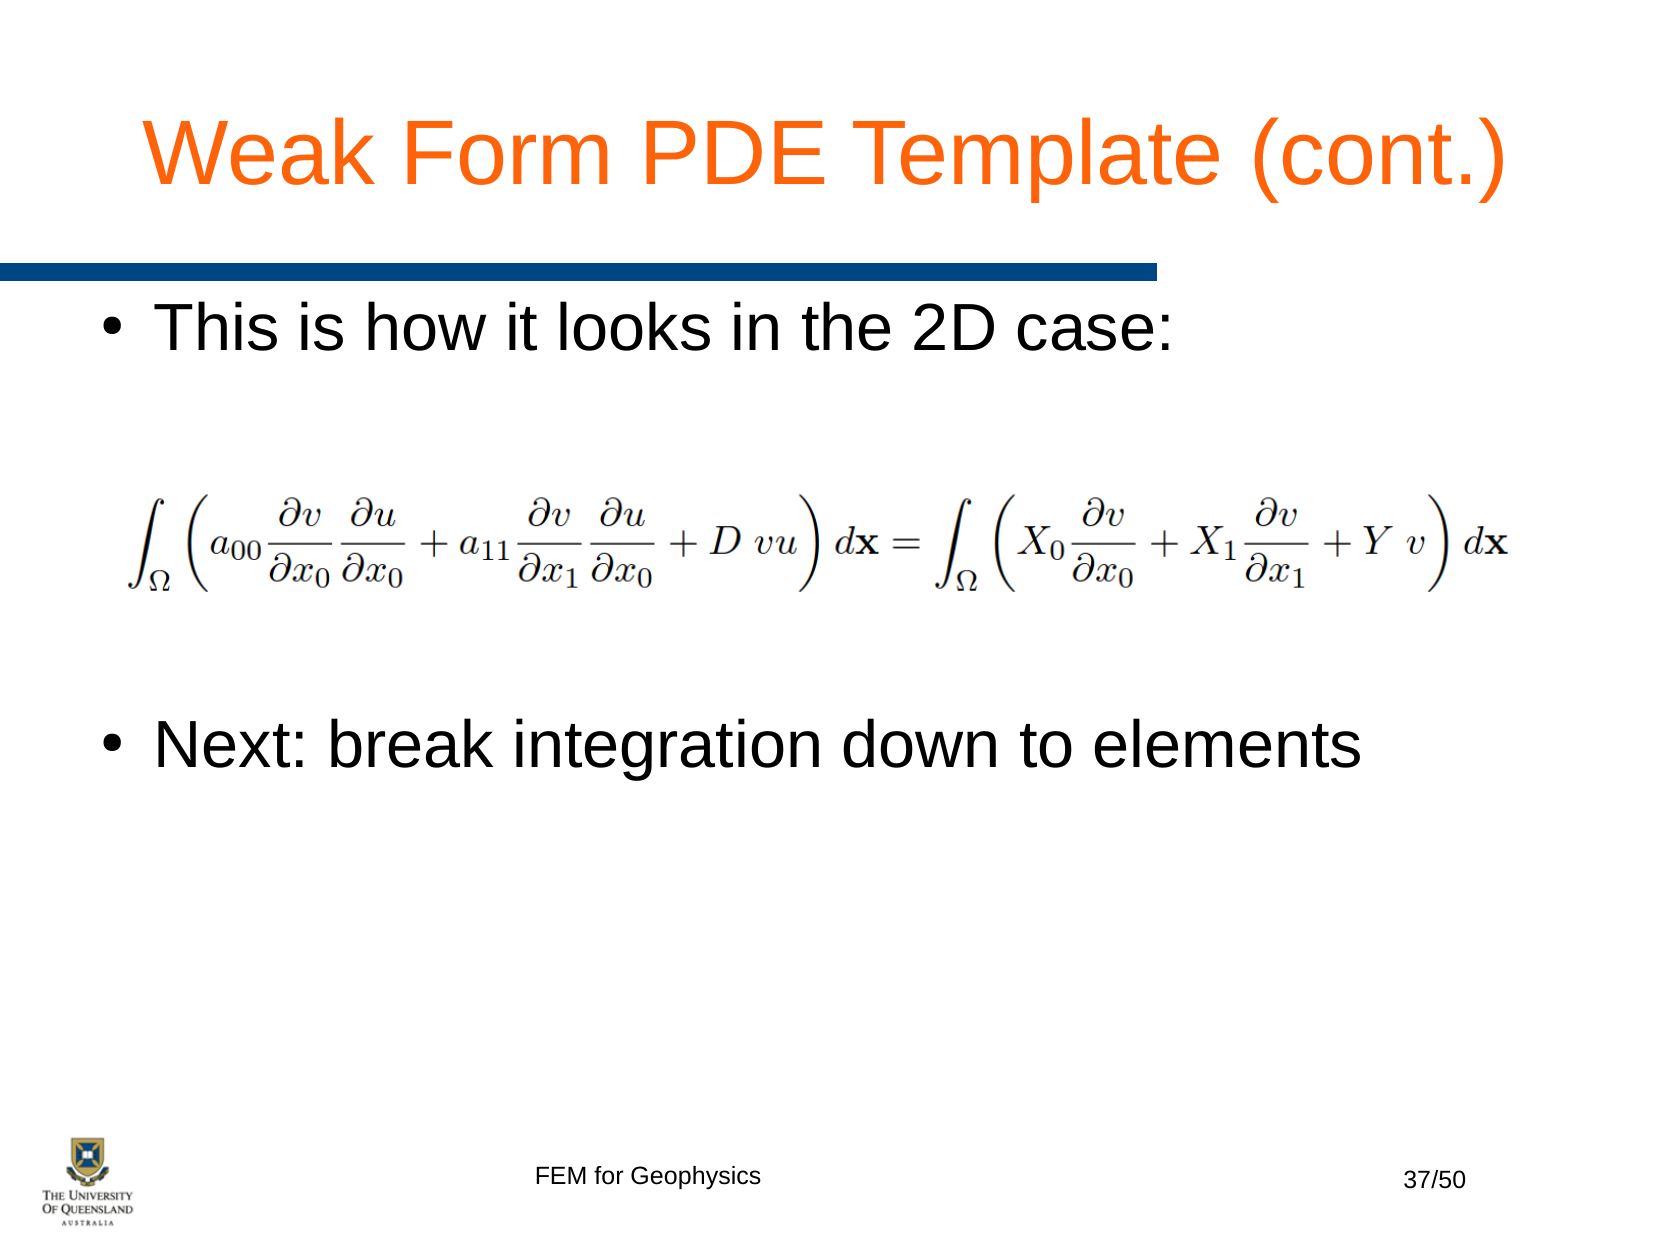

# Weak Form PDE Template (cont.)
This is how it looks in the 2D case:
Next: break integration down to elements